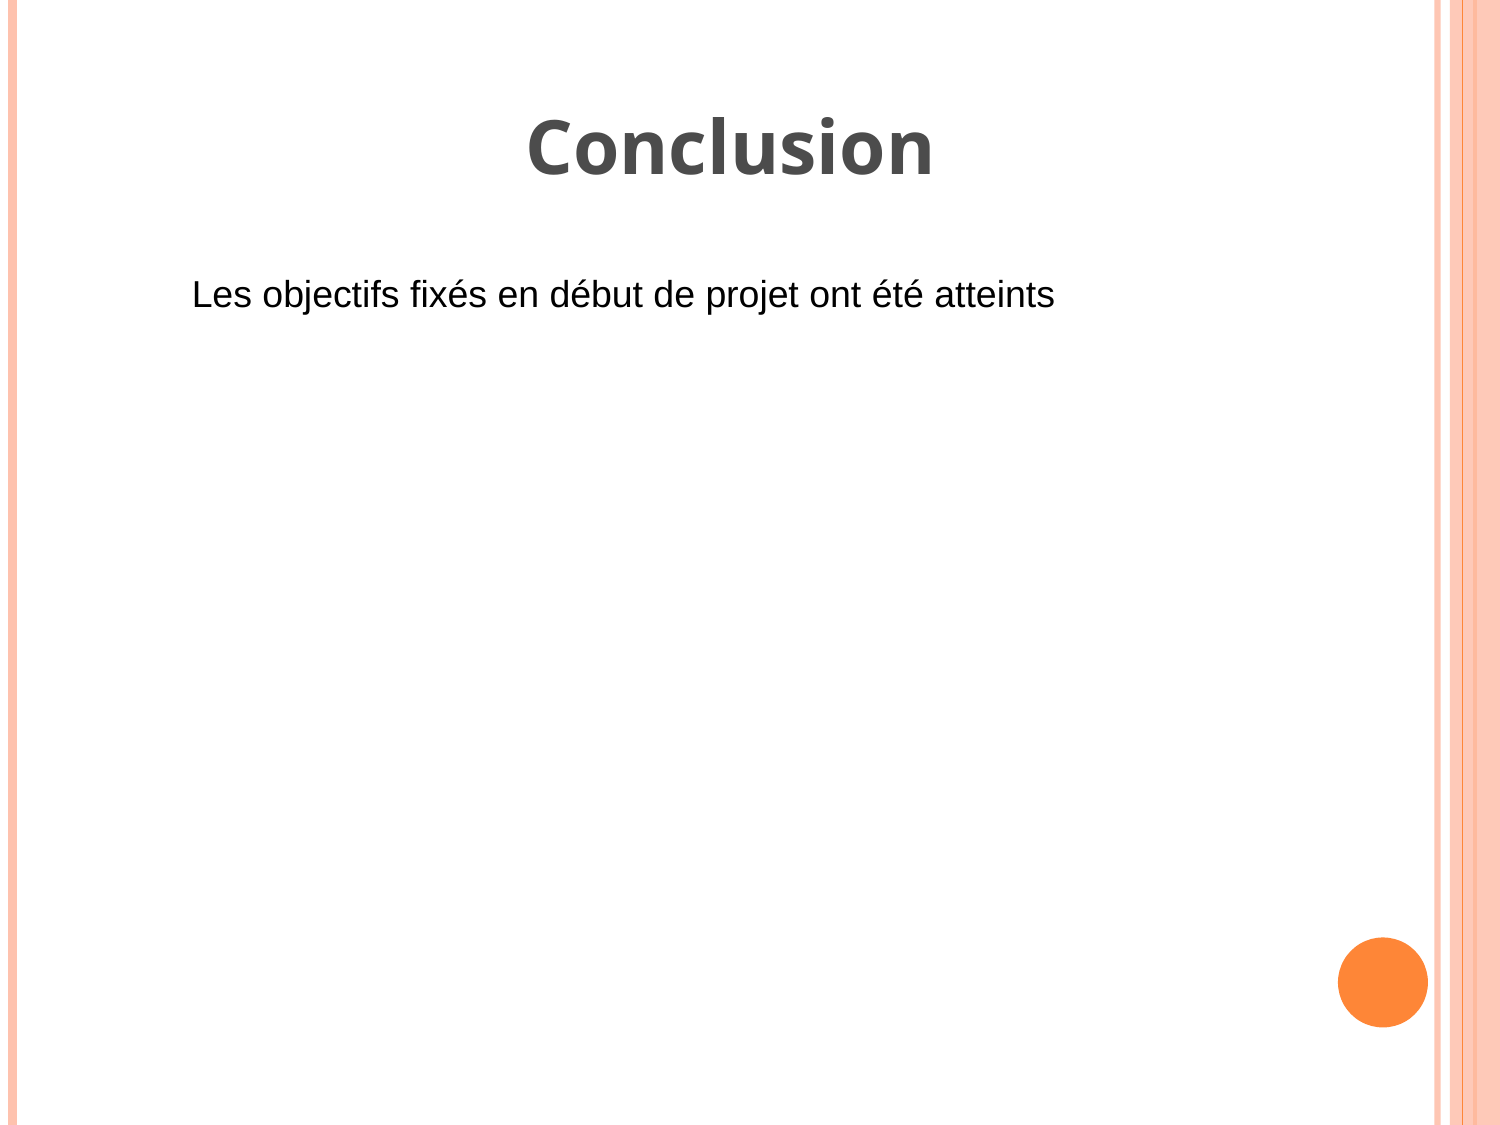

# Conclusion
Les objectifs fixés en début de projet ont été atteints